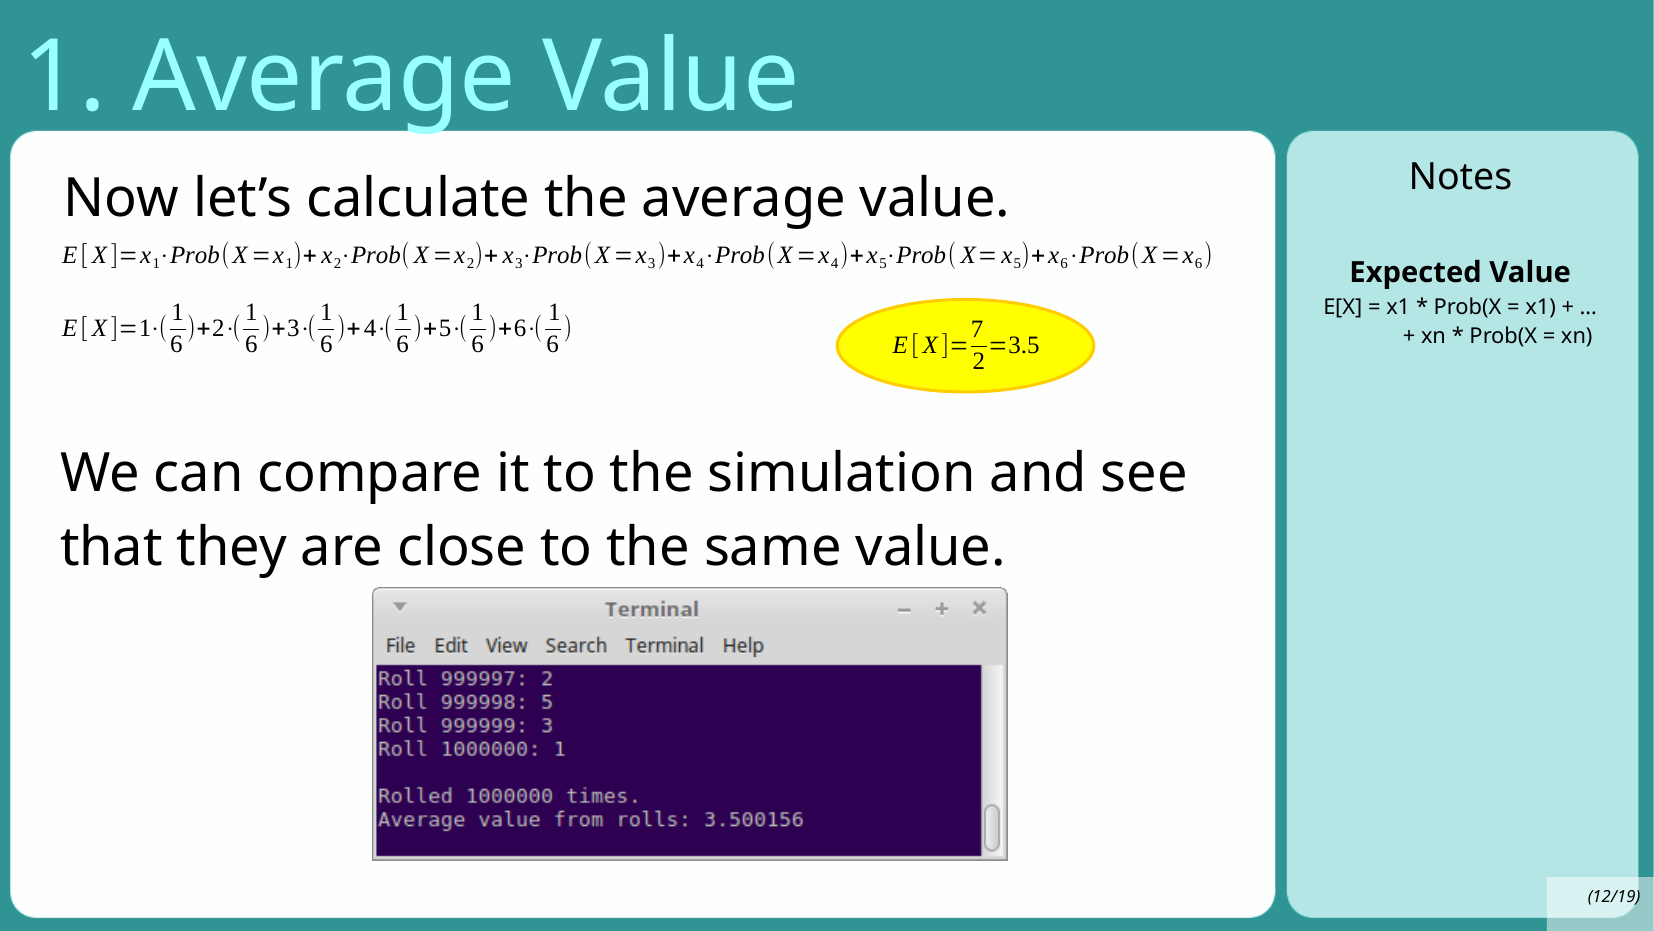

# 1. Average Value
Notes
Expected Value
E[X] = x1 * Prob(X = x1) + …
	+ xn * Prob(X = xn)
Now let’s calculate the average value.
We can compare it to the simulation and see that they are close to the same value.